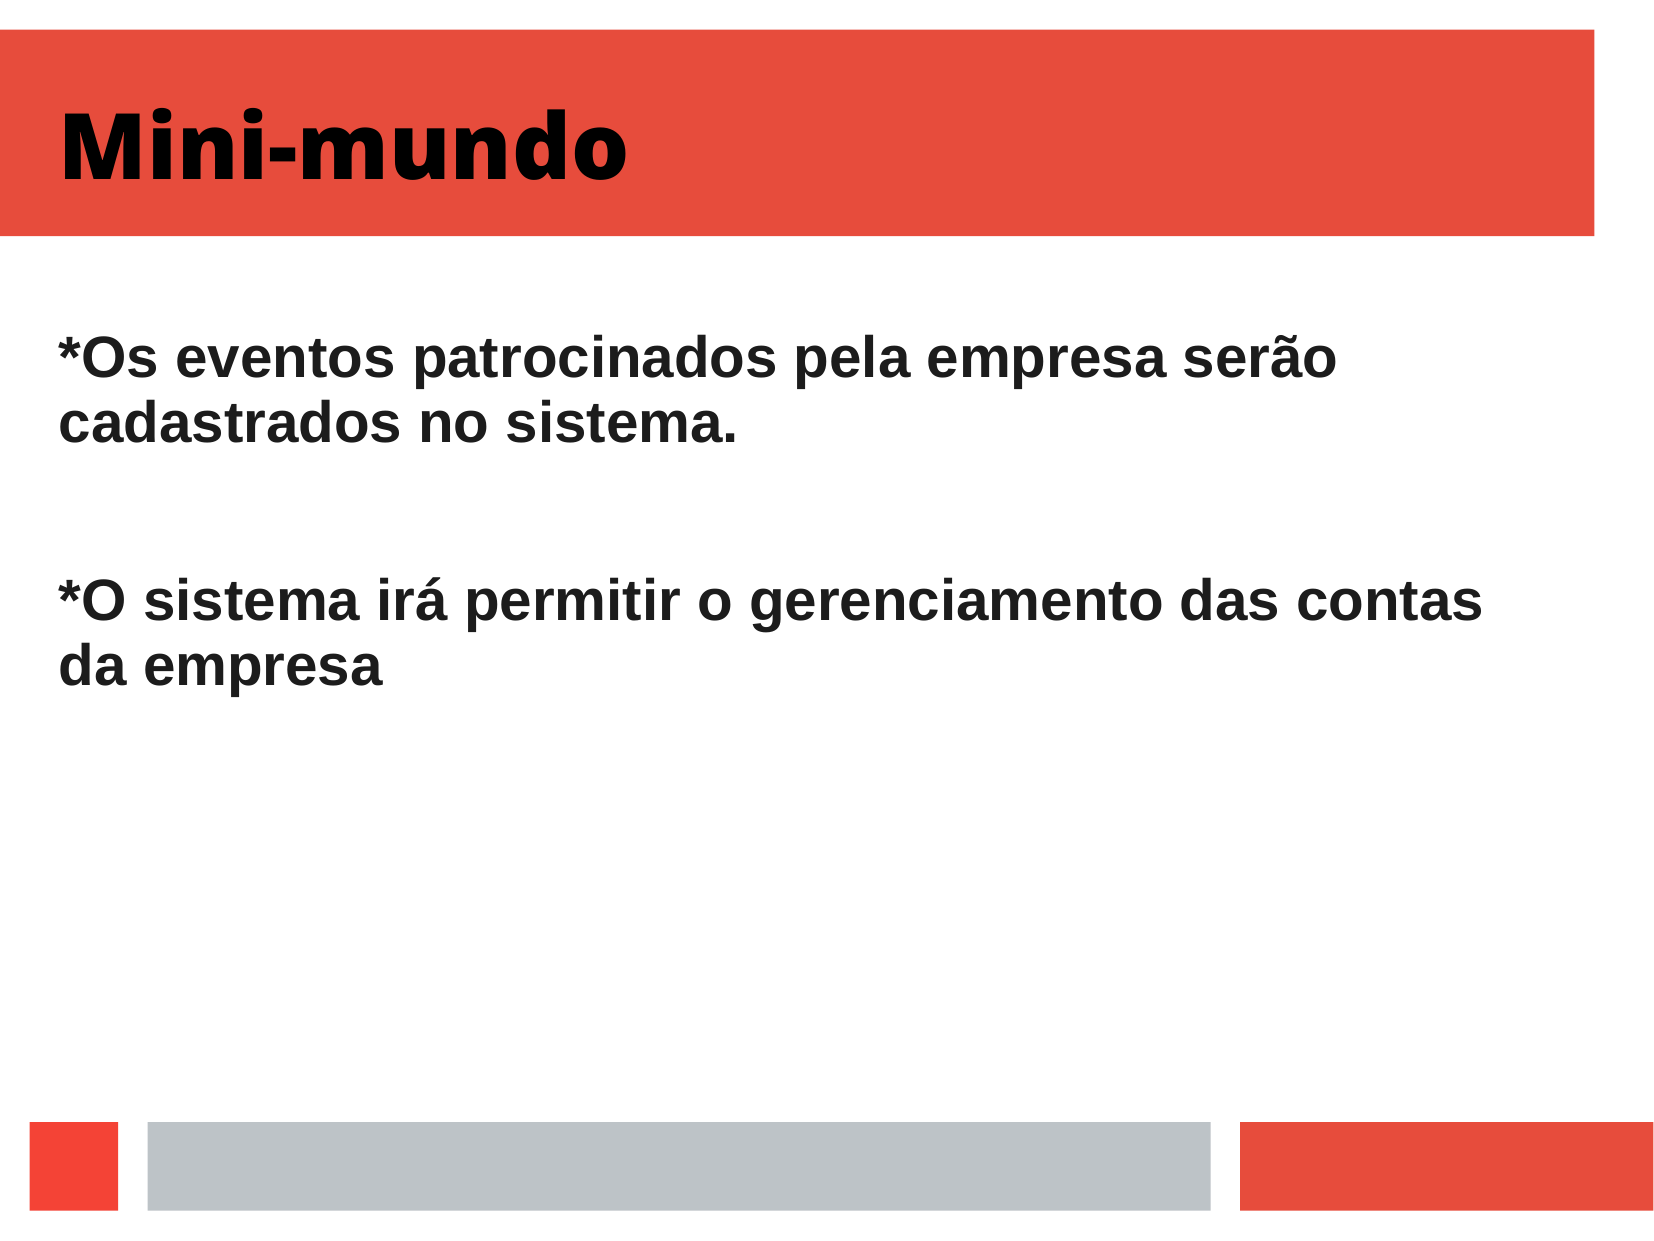

# Mini-mundo
*Os eventos patrocinados pela empresa serão cadastrados no sistema.
*O sistema irá permitir o gerenciamento das contas da empresa